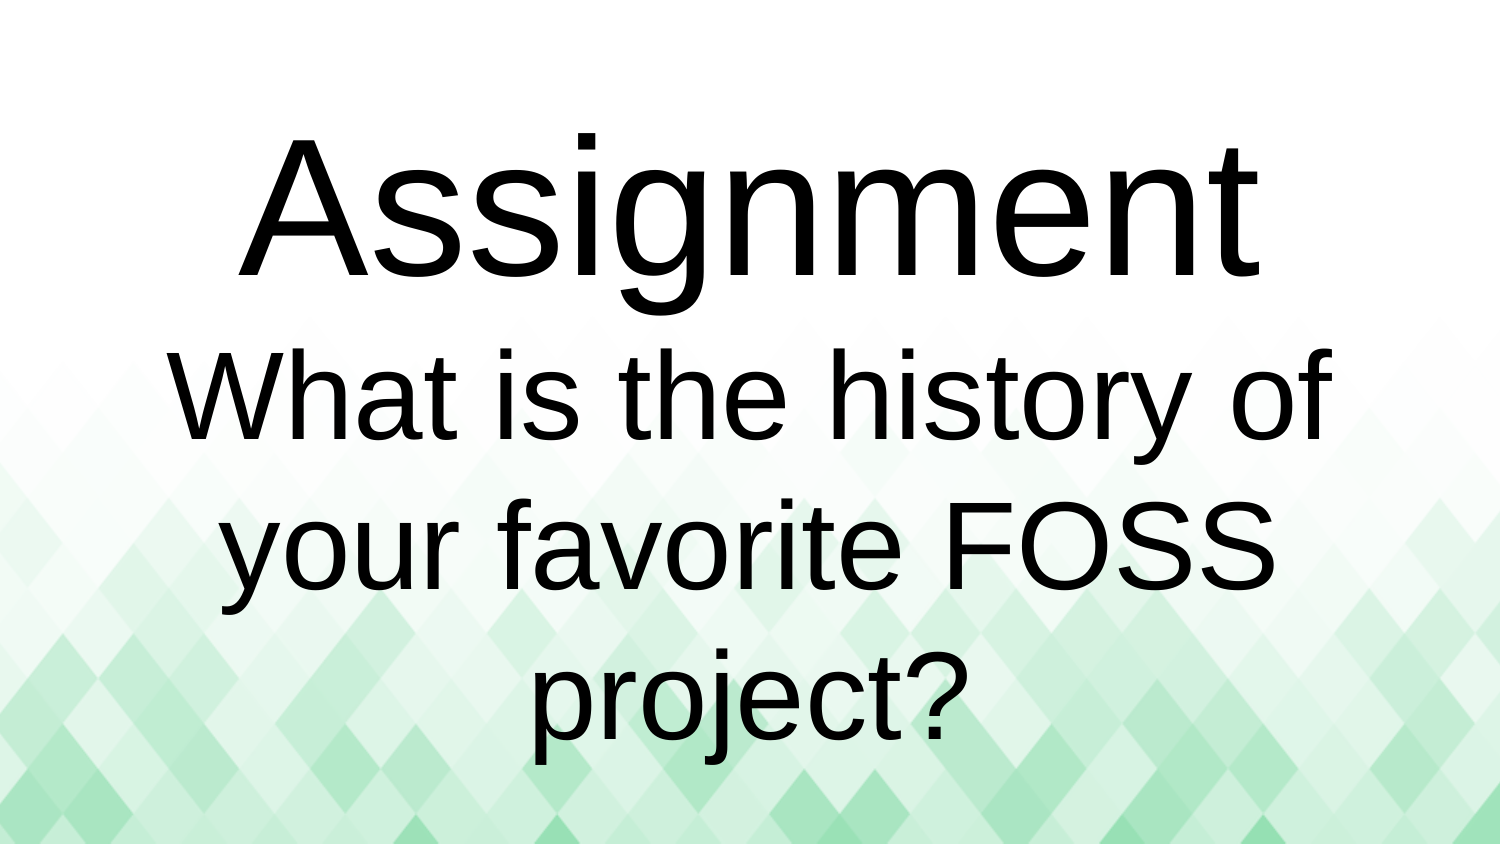

# Assignment What is the history of your favorite FOSS project?